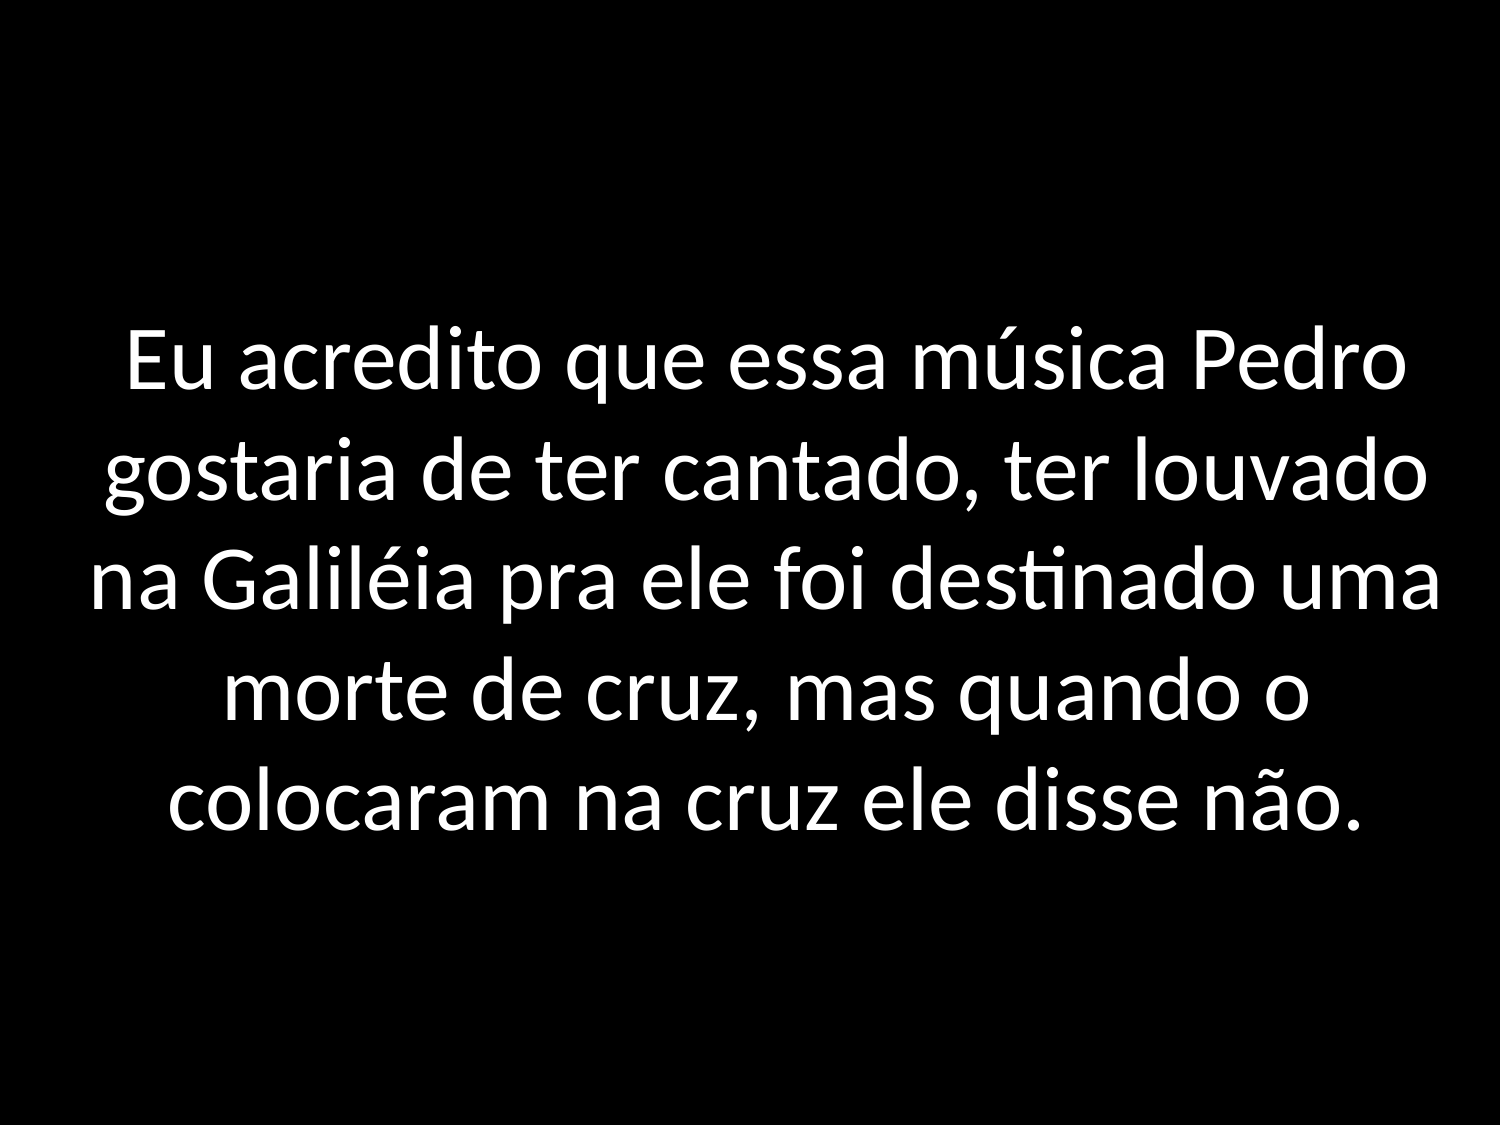

# Eu acredito que essa música Pedro gostaria de ter cantado, ter louvado na Galiléia pra ele foi destinado uma morte de cruz, mas quando o colocaram na cruz ele disse não.